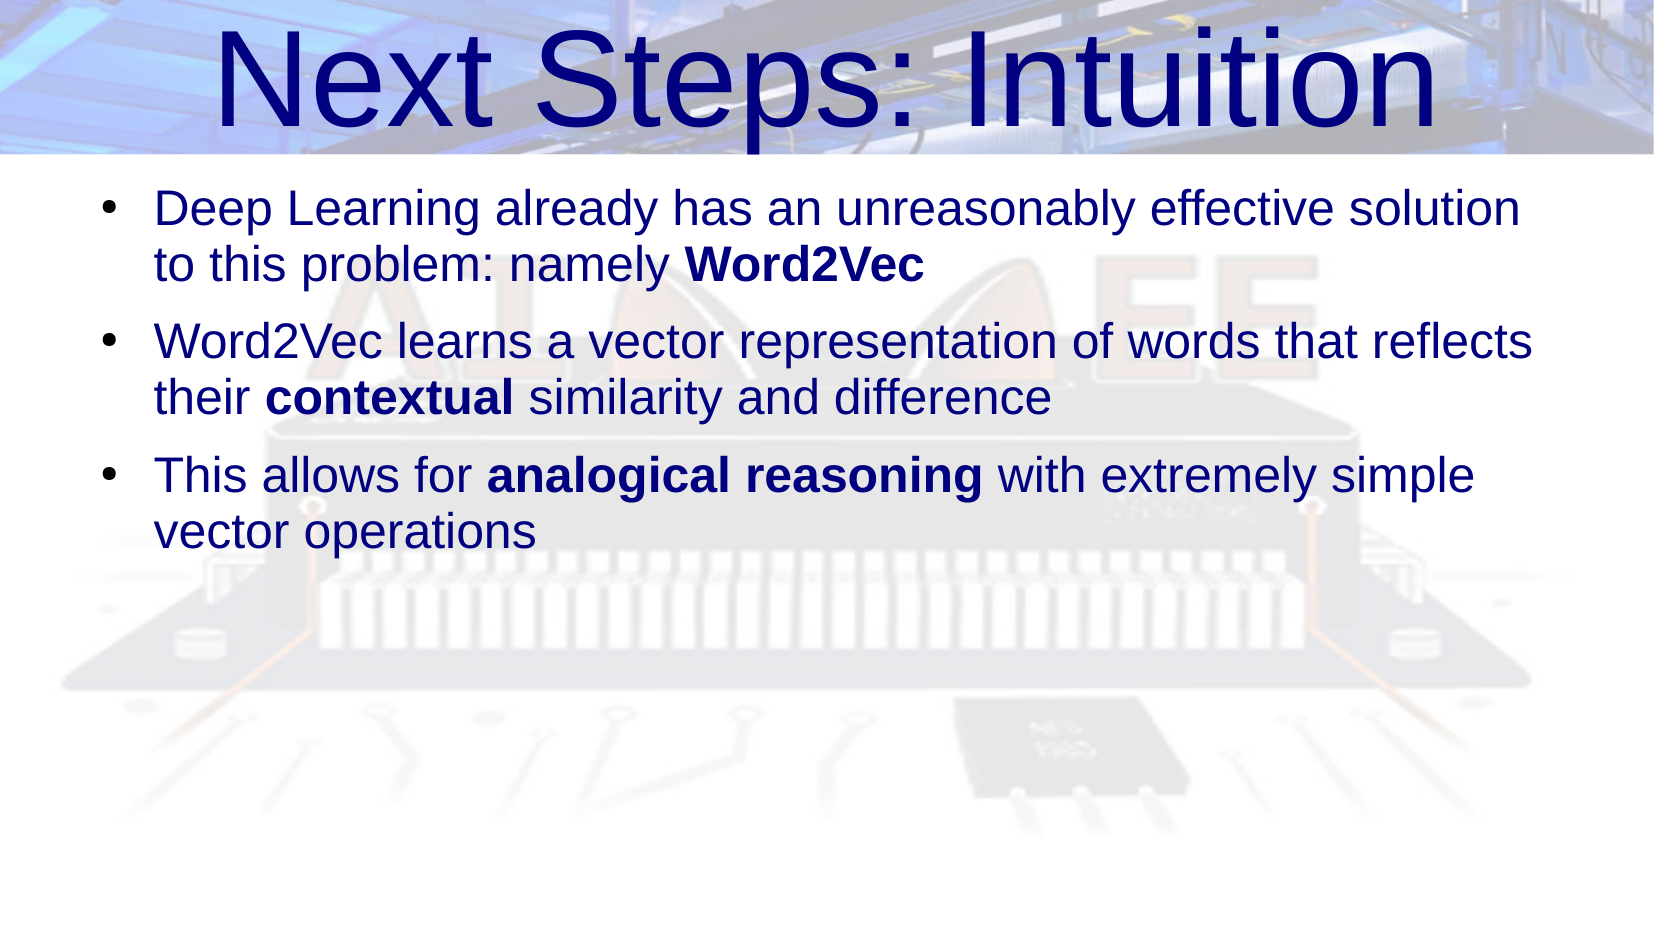

# Next Steps: Intuition
Deep Learning already has an unreasonably effective solution to this problem: namely Word2Vec
Word2Vec learns a vector representation of words that reflects their contextual similarity and difference
This allows for analogical reasoning with extremely simple vector operations